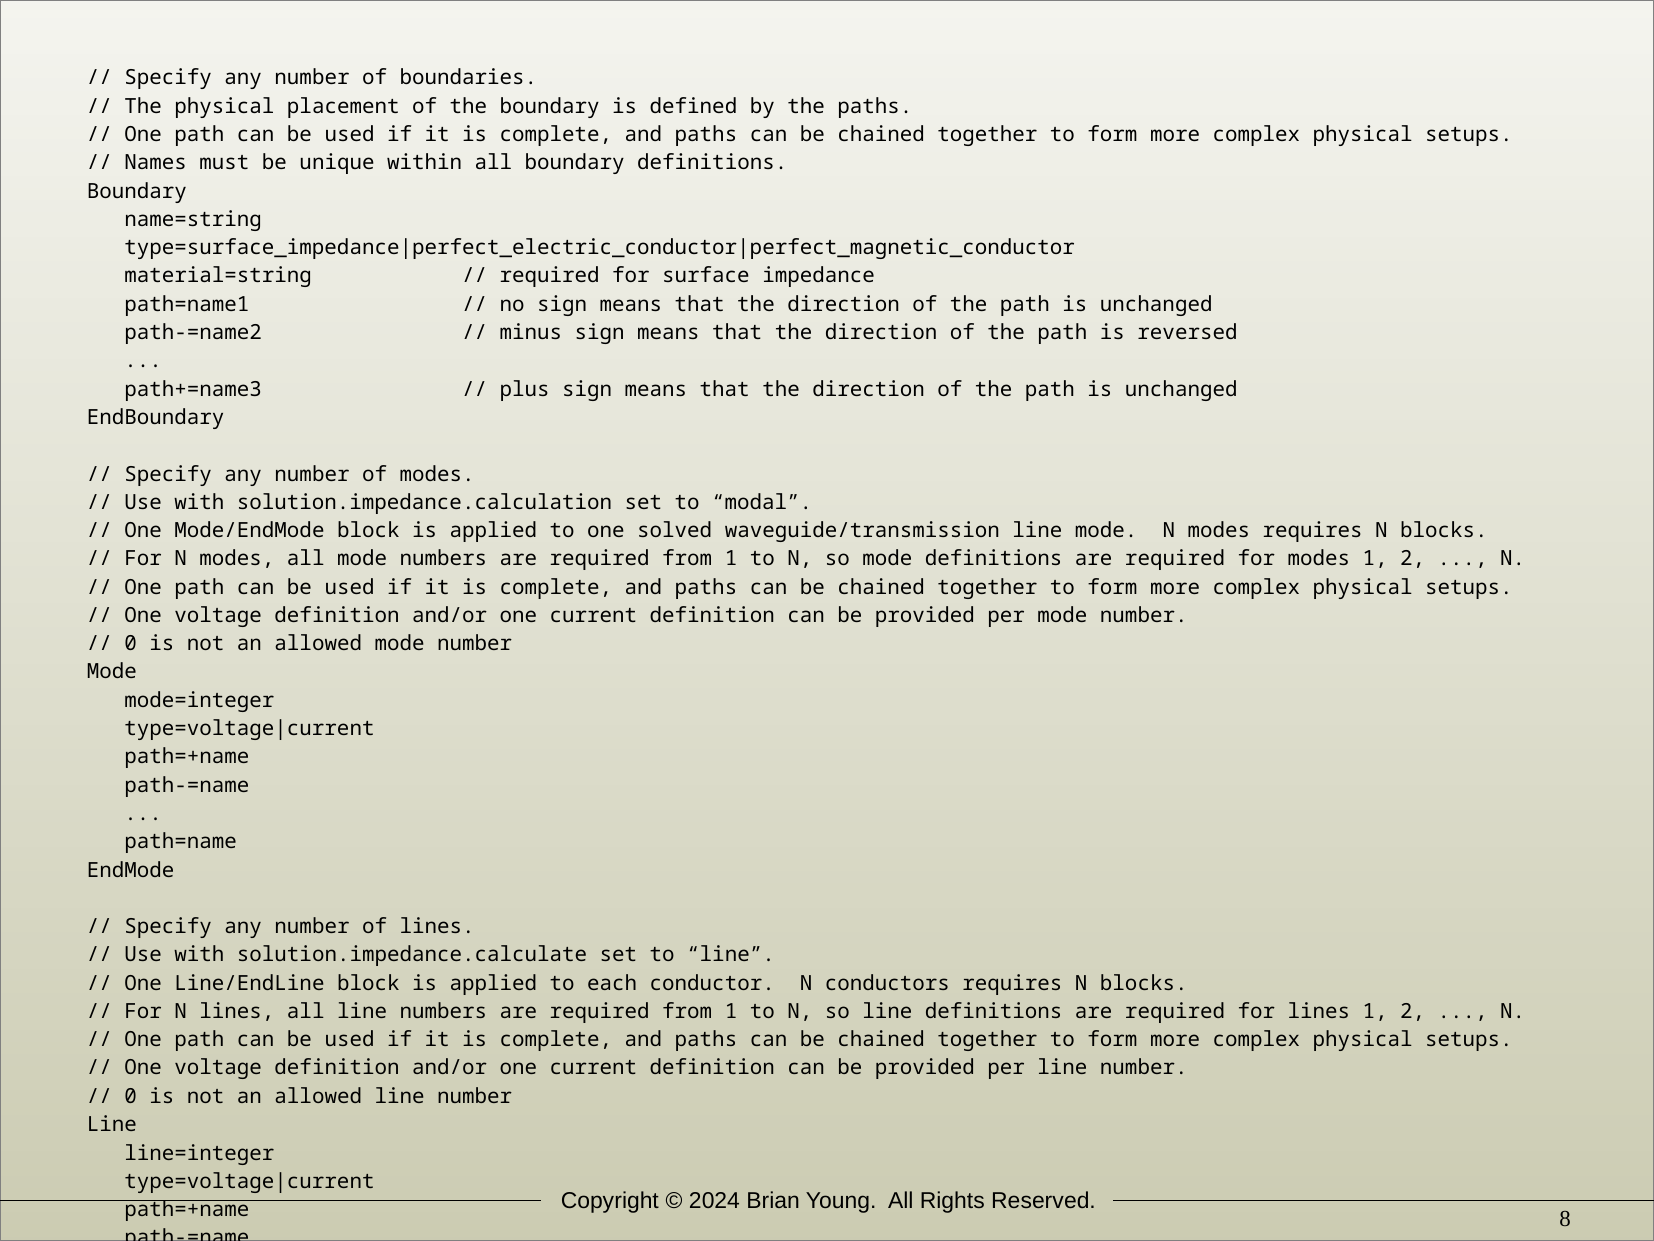

# // Specify any number of boundaries.
// The physical placement of the boundary is defined by the paths.
// One path can be used if it is complete, and paths can be chained together to form more complex physical setups.
// Names must be unique within all boundary definitions.
Boundary
 name=string
 type=surface_impedance|perfect_electric_conductor|perfect_magnetic_conductor
 material=string // required for surface impedance
 path=name1 // no sign means that the direction of the path is unchanged
 path-=name2 // minus sign means that the direction of the path is reversed
 ...
 path+=name3 // plus sign means that the direction of the path is unchanged
EndBoundary
// Specify any number of modes.
// Use with solution.impedance.calculation set to “modal”.
// One Mode/EndMode block is applied to one solved waveguide/transmission line mode. N modes requires N blocks.
// For N modes, all mode numbers are required from 1 to N, so mode definitions are required for modes 1, 2, ..., N.
// One path can be used if it is complete, and paths can be chained together to form more complex physical setups.
// One voltage definition and/or one current definition can be provided per mode number.
// 0 is not an allowed mode number
Mode
 mode=integer
 type=voltage|current
 path=+name
 path-=name
 ...
 path=name
EndMode
// Specify any number of lines.
// Use with solution.impedance.calculate set to “line”.
// One Line/EndLine block is applied to each conductor. N conductors requires N blocks.
// For N lines, all line numbers are required from 1 to N, so line definitions are required for lines 1, 2, ..., N.
// One path can be used if it is complete, and paths can be chained together to form more complex physical setups.
// One voltage definition and/or one current definition can be provided per line number.
// 0 is not an allowed line number
Line
 line=integer
 type=voltage|current
 path=+name
 path-=name
 ...
 path=name
EndLine
8